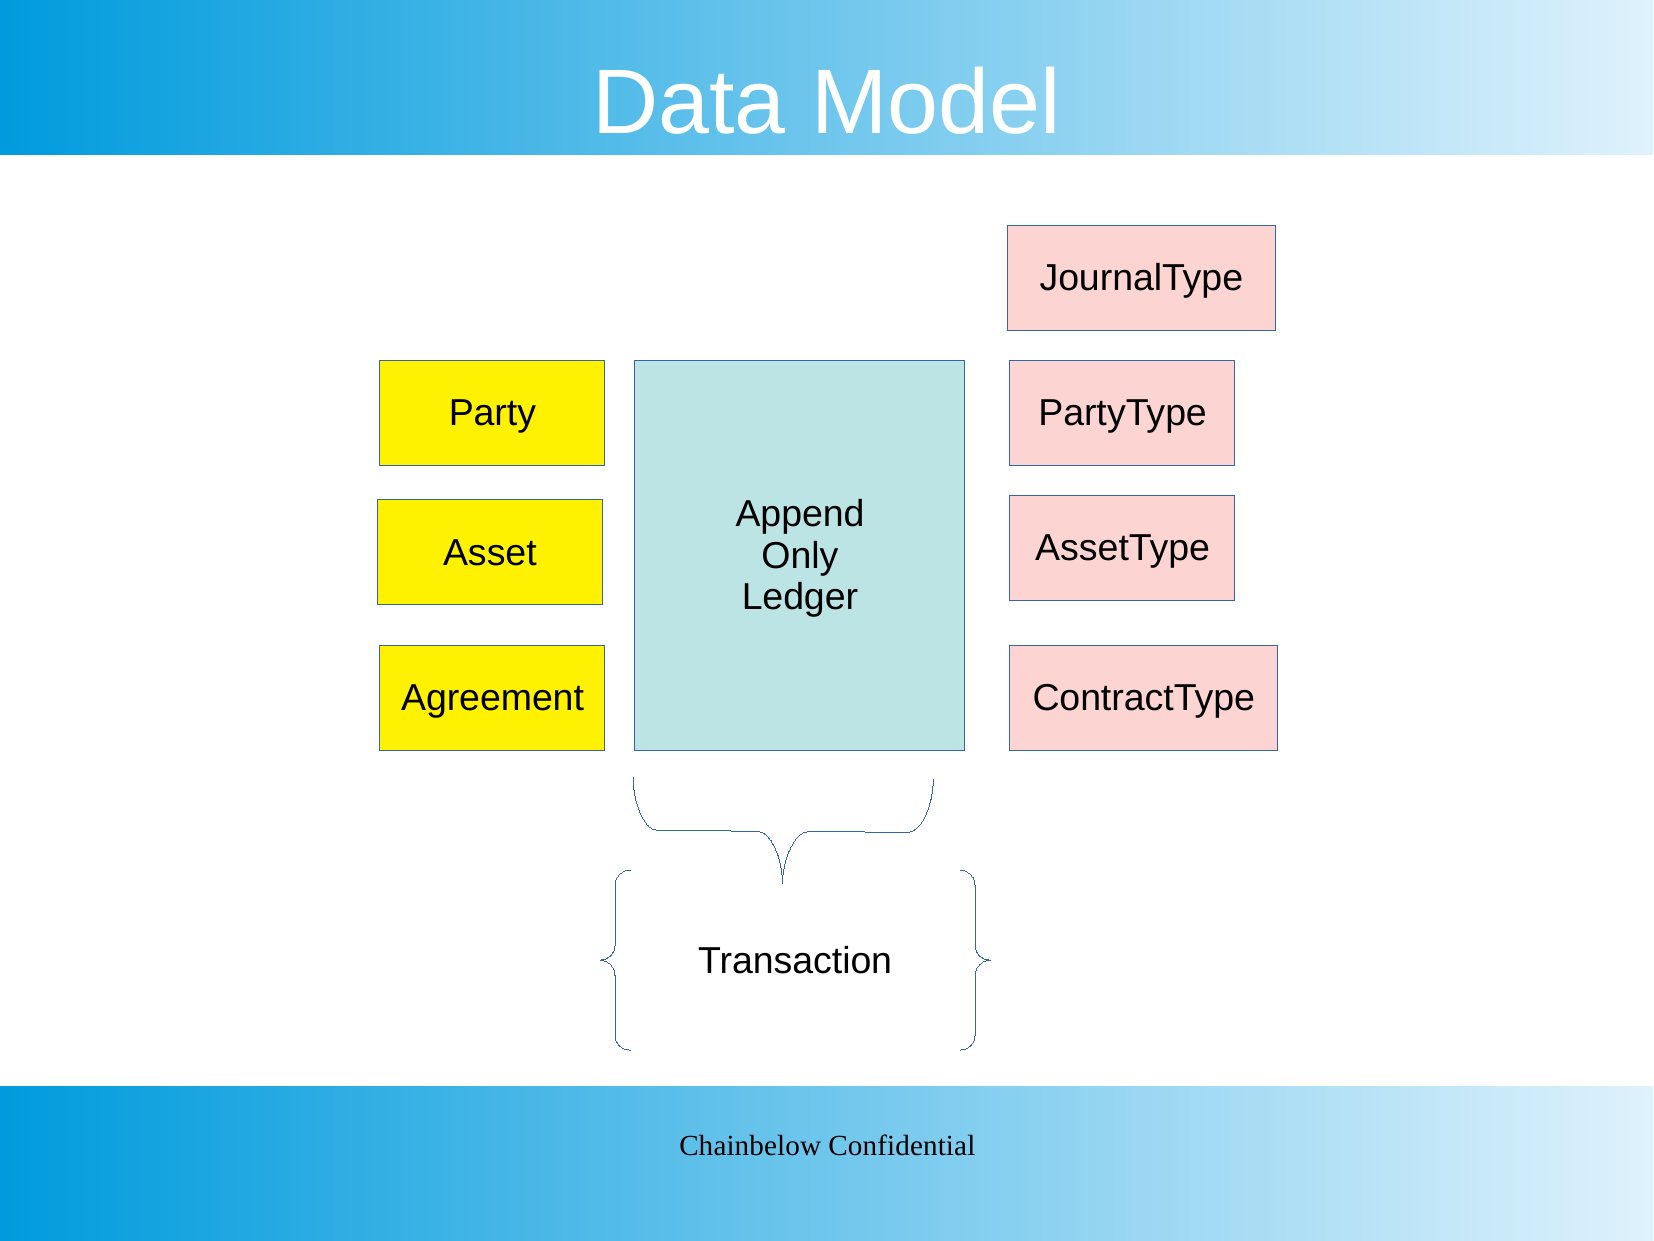

# Data Model
JournalType
Party
Append
Only
Ledger
PartyType
AssetType
Asset
Agreement
ContractType
Transaction